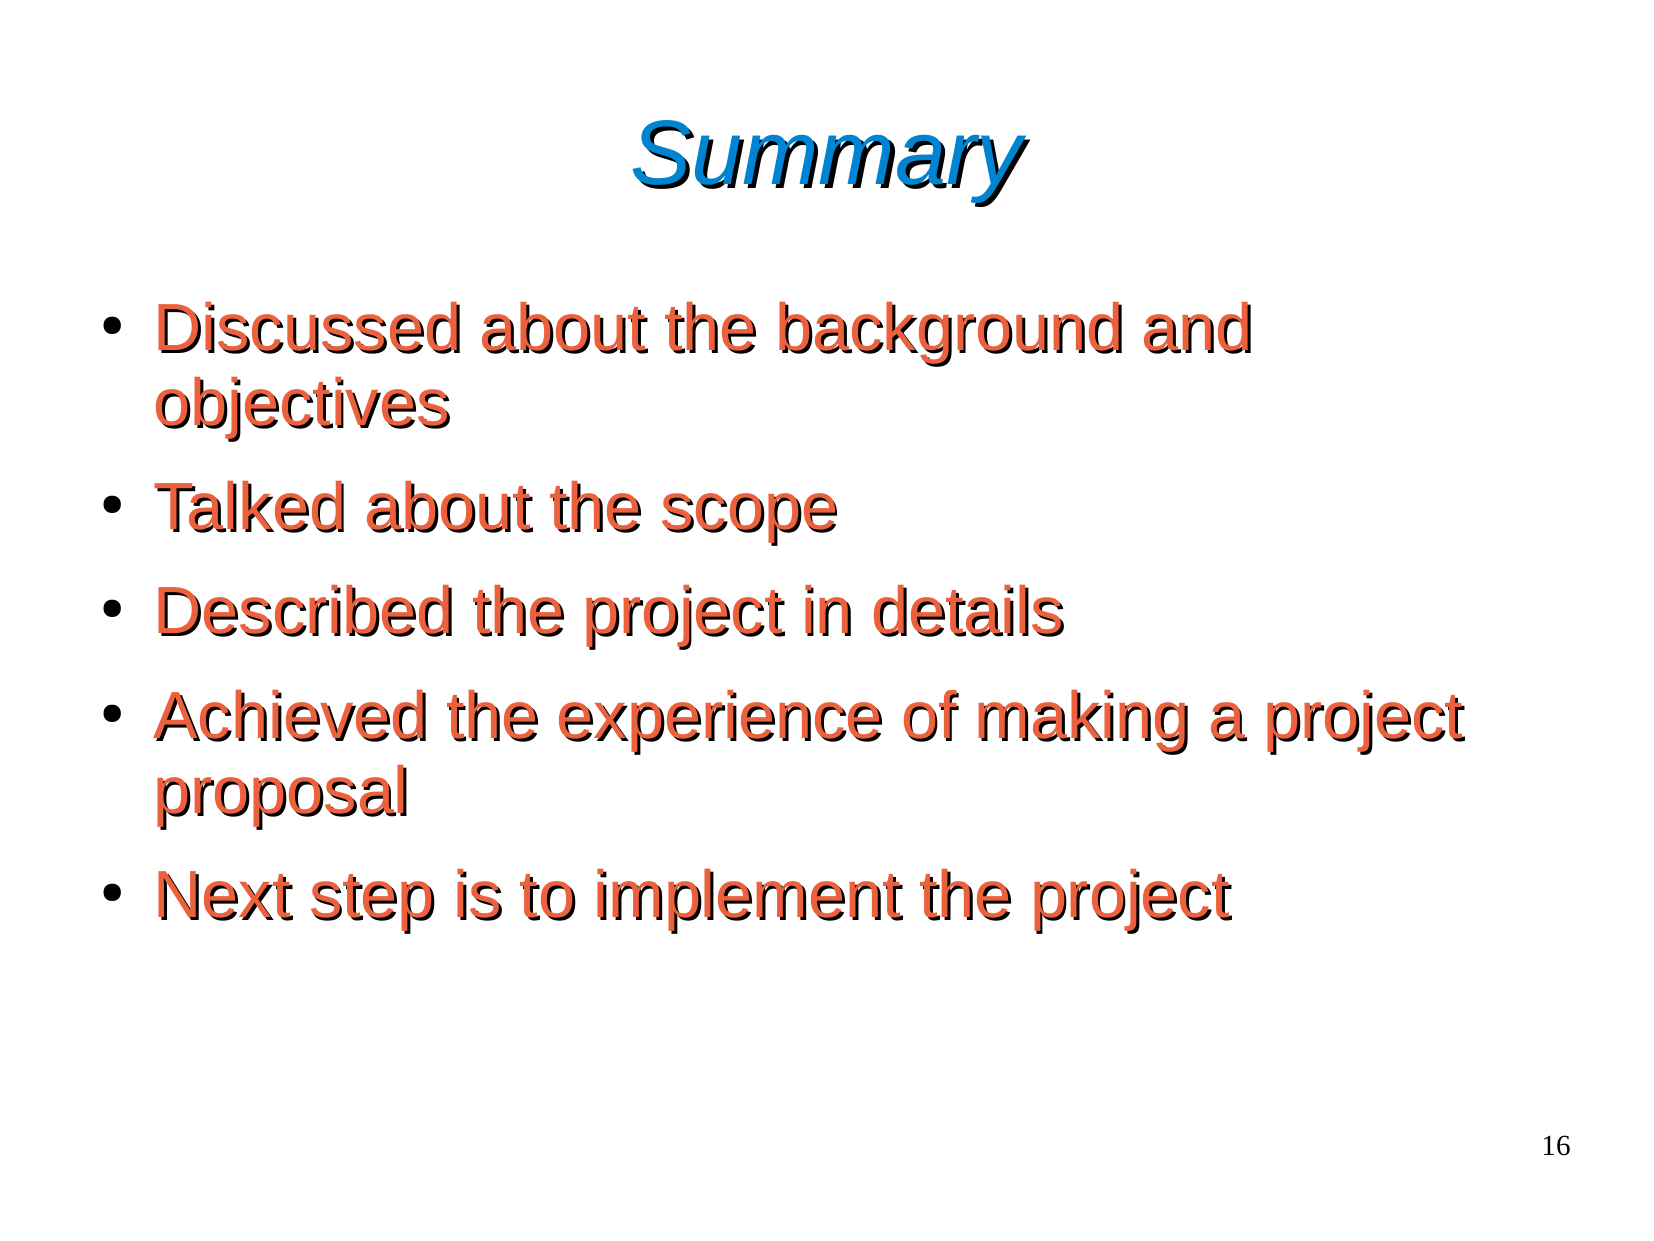

# Summary
Discussed about the background and objectives
Talked about the scope
Described the project in details
Achieved the experience of making a project proposal
Next step is to implement the project
16